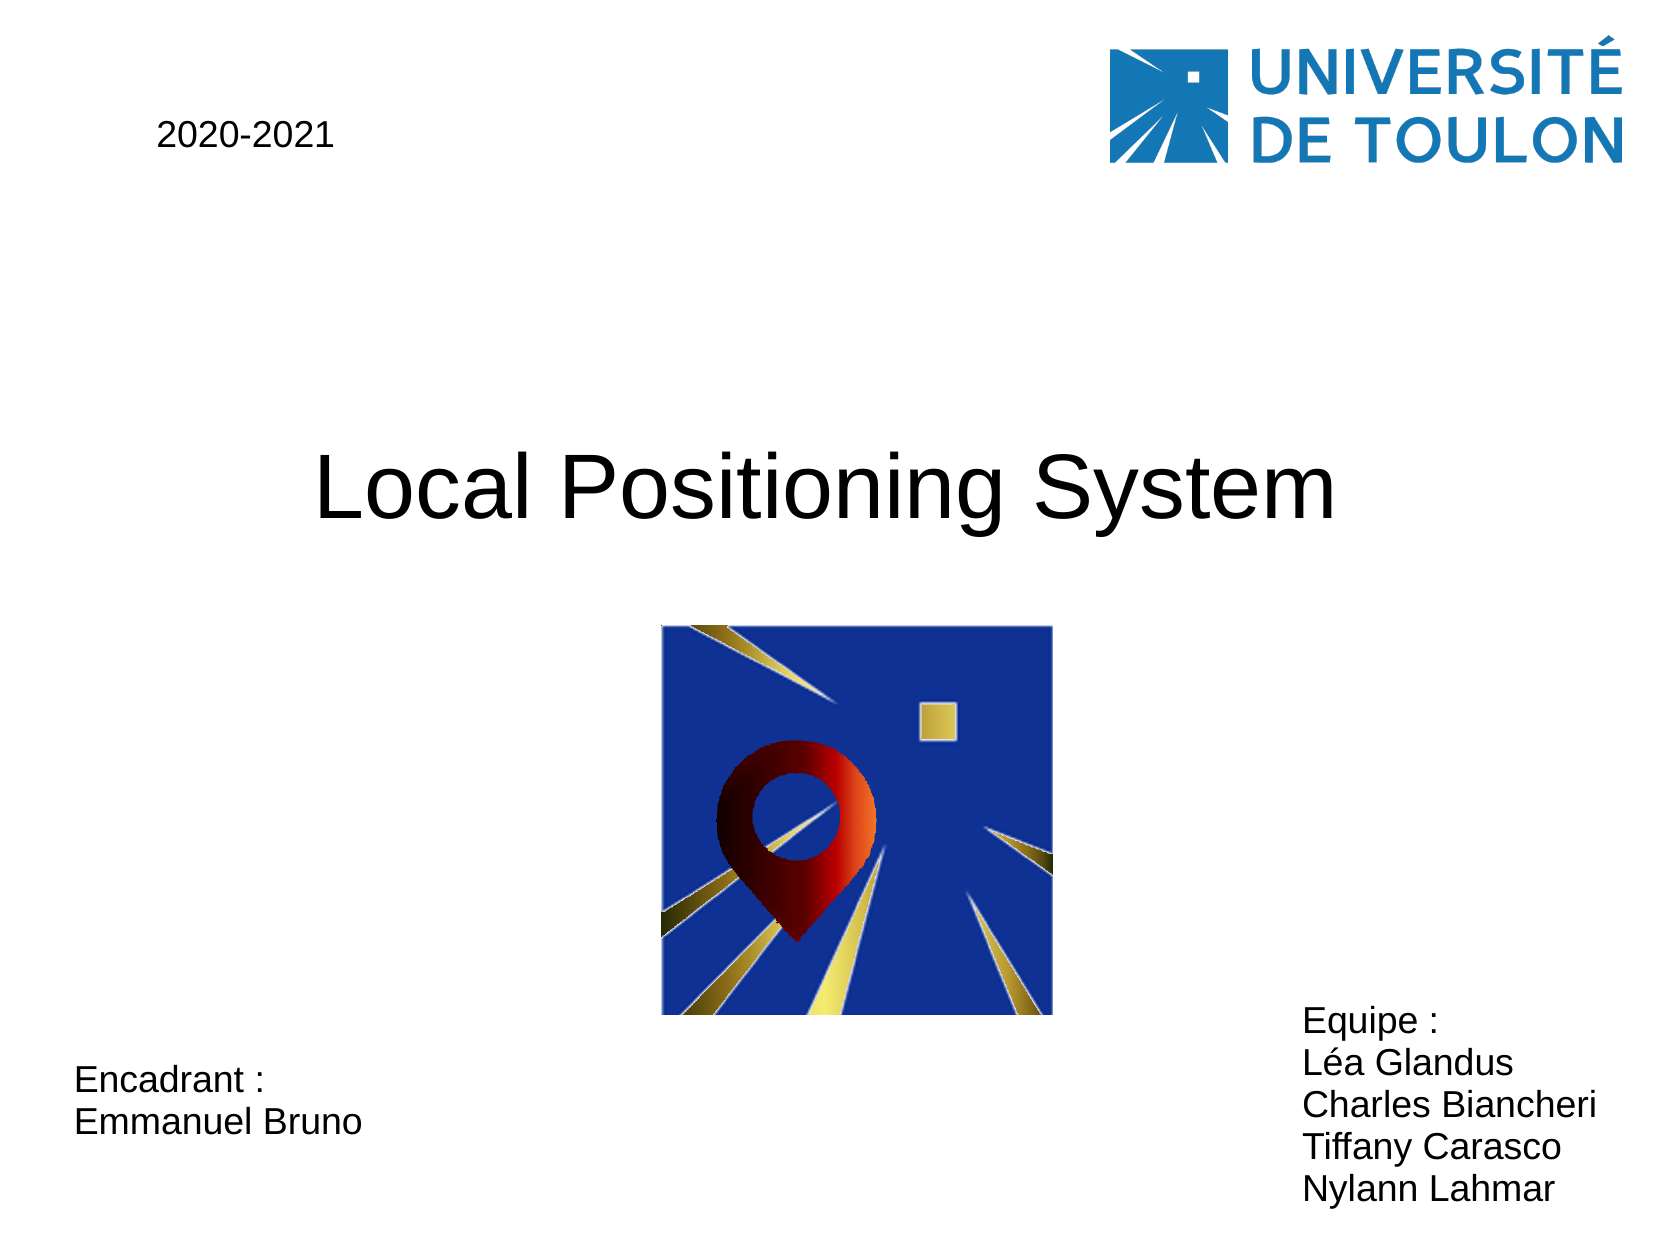

2020-2021
# Local Positioning System
Equipe :
Léa Glandus
Charles Biancheri
Tiffany Carasco
Nylann Lahmar
Encadrant :
Emmanuel Bruno